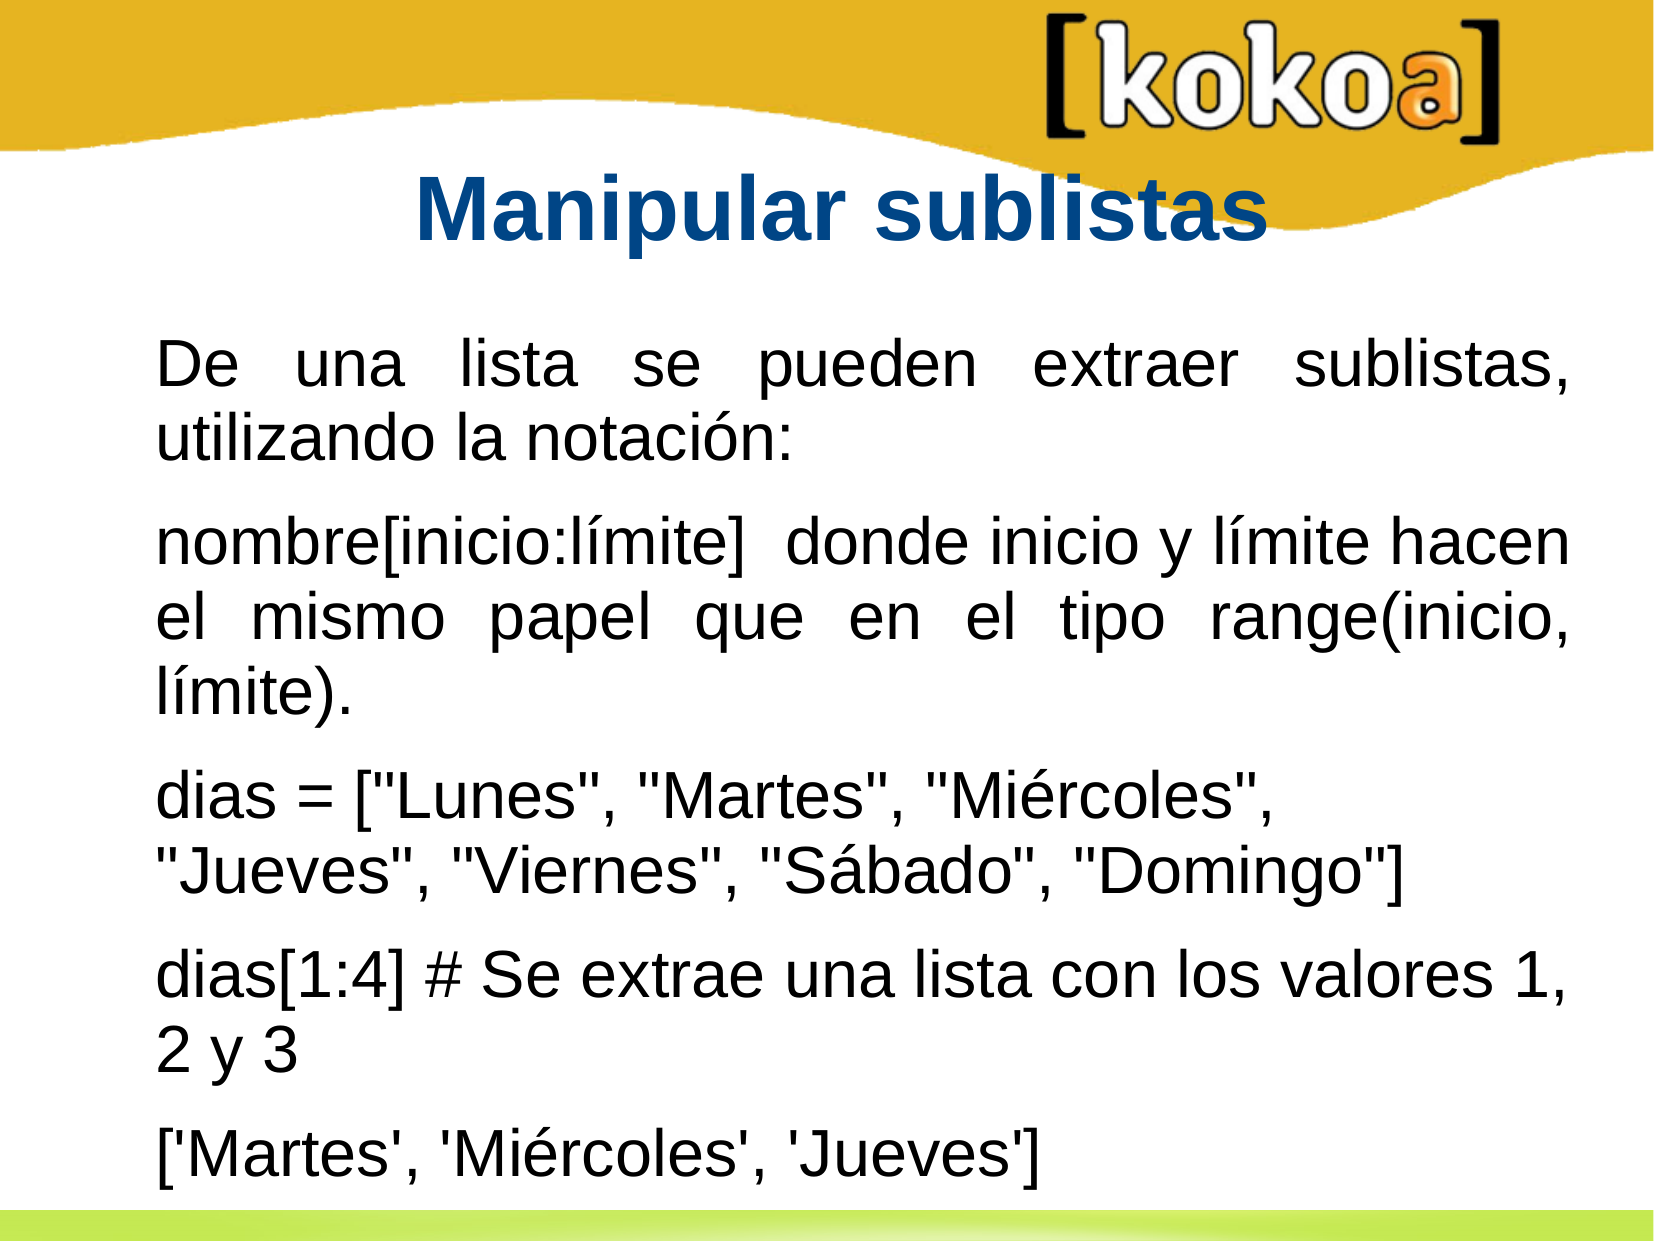

# Manipular sublistas
De una lista se pueden extraer sublistas, utilizando la notación:
nombre[inicio:límite] donde inicio y límite hacen el mismo papel que en el tipo range(inicio, límite).
dias = ["Lunes", "Martes", "Miércoles", "Jueves", "Viernes", "Sábado", "Domingo"]
dias[1:4] # Se extrae una lista con los valores 1, 2 y 3
['Martes', 'Miércoles', 'Jueves']